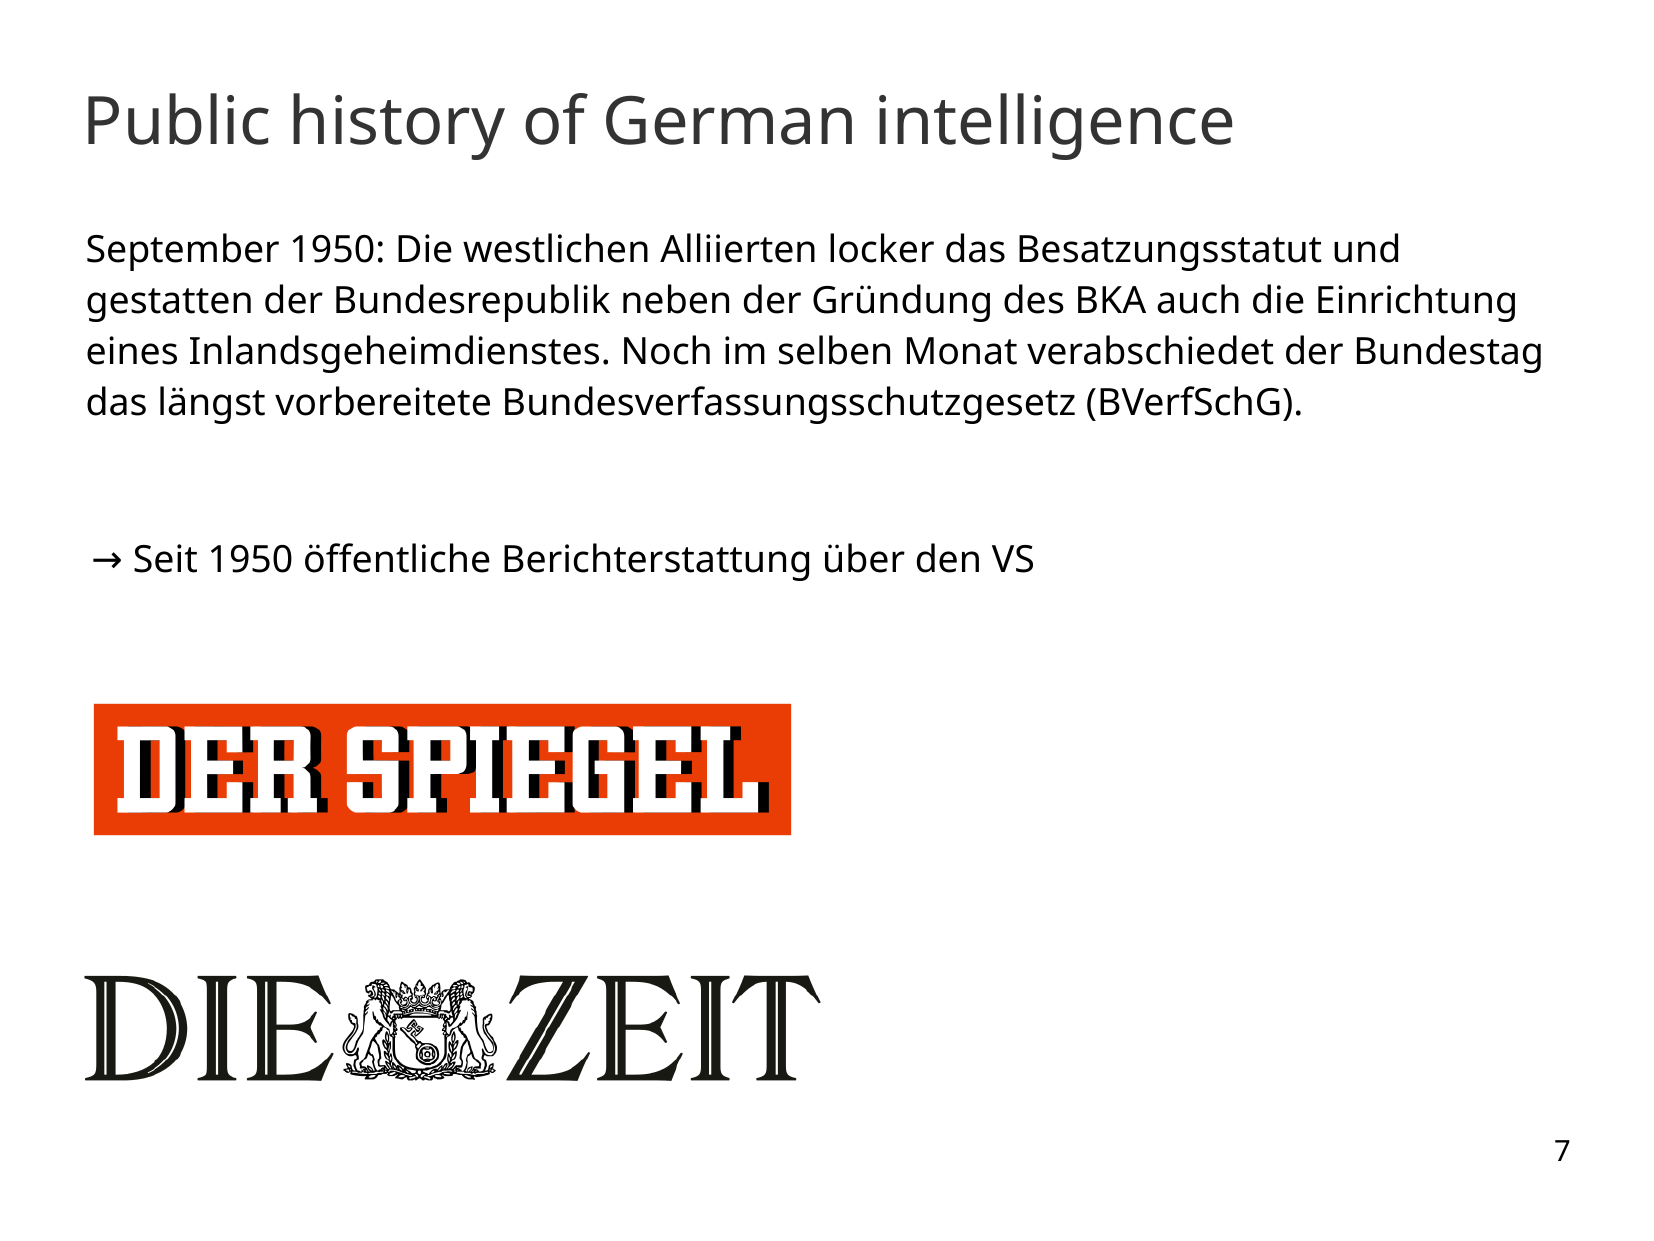

# Public history of German intelligence
September 1950: Die westlichen Alliierten locker das Besatzungsstatut und gestatten der Bundesrepublik neben der Gründung des BKA auch die Einrichtung eines Inlandsgeheimdienstes. Noch im selben Monat verabschiedet der Bundestag das längst vorbereitete Bundesverfassungsschutzgesetz (BVerfSchG).
→ Seit 1950 öffentliche Berichterstattung über den VS
7